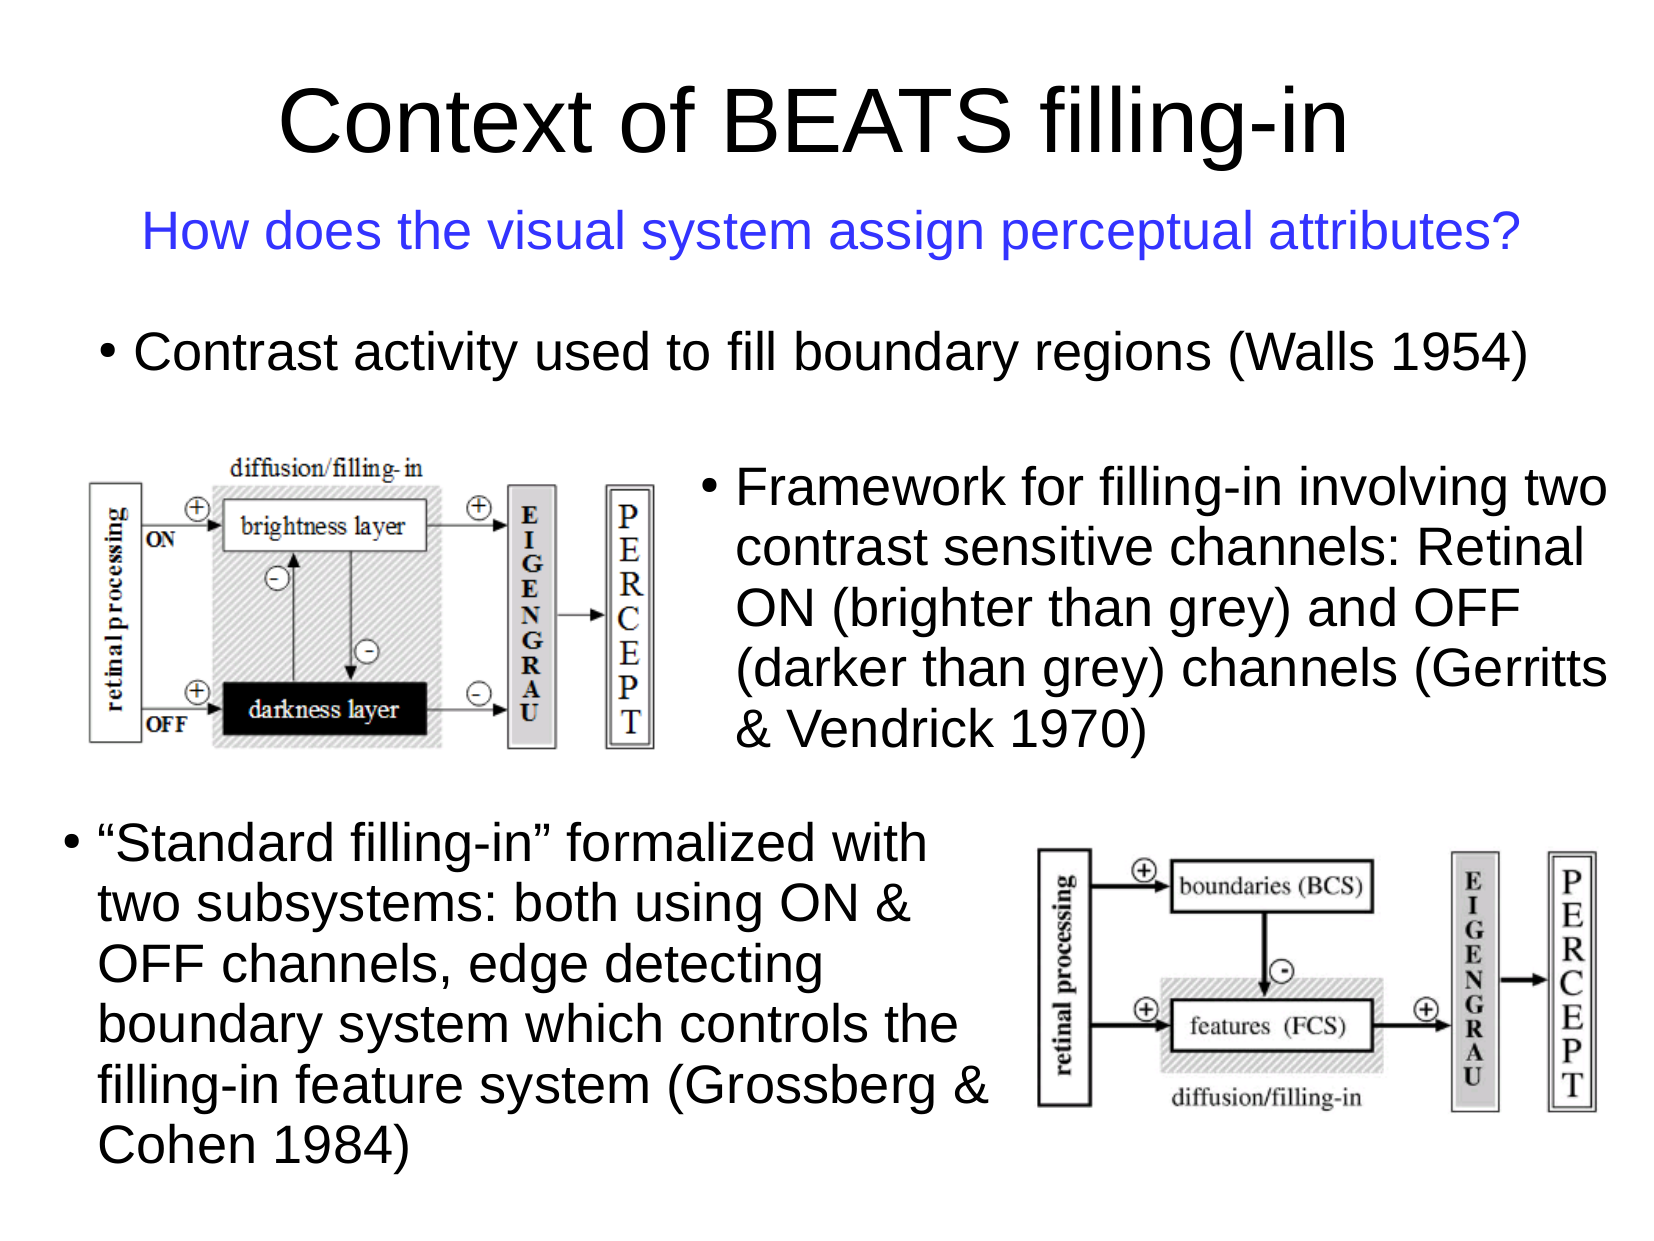

# Context of BEATS filling-in
How does the visual system assign perceptual attributes?
Contrast activity used to fill boundary regions (Walls 1954)
Framework for filling-in involving two contrast sensitive channels: Retinal ON (brighter than grey) and OFF (darker than grey) channels (Gerritts & Vendrick 1970)
“Standard filling-in” formalized with two subsystems: both using ON & OFF channels, edge detecting boundary system which controls the filling-in feature system (Grossberg & Cohen 1984)